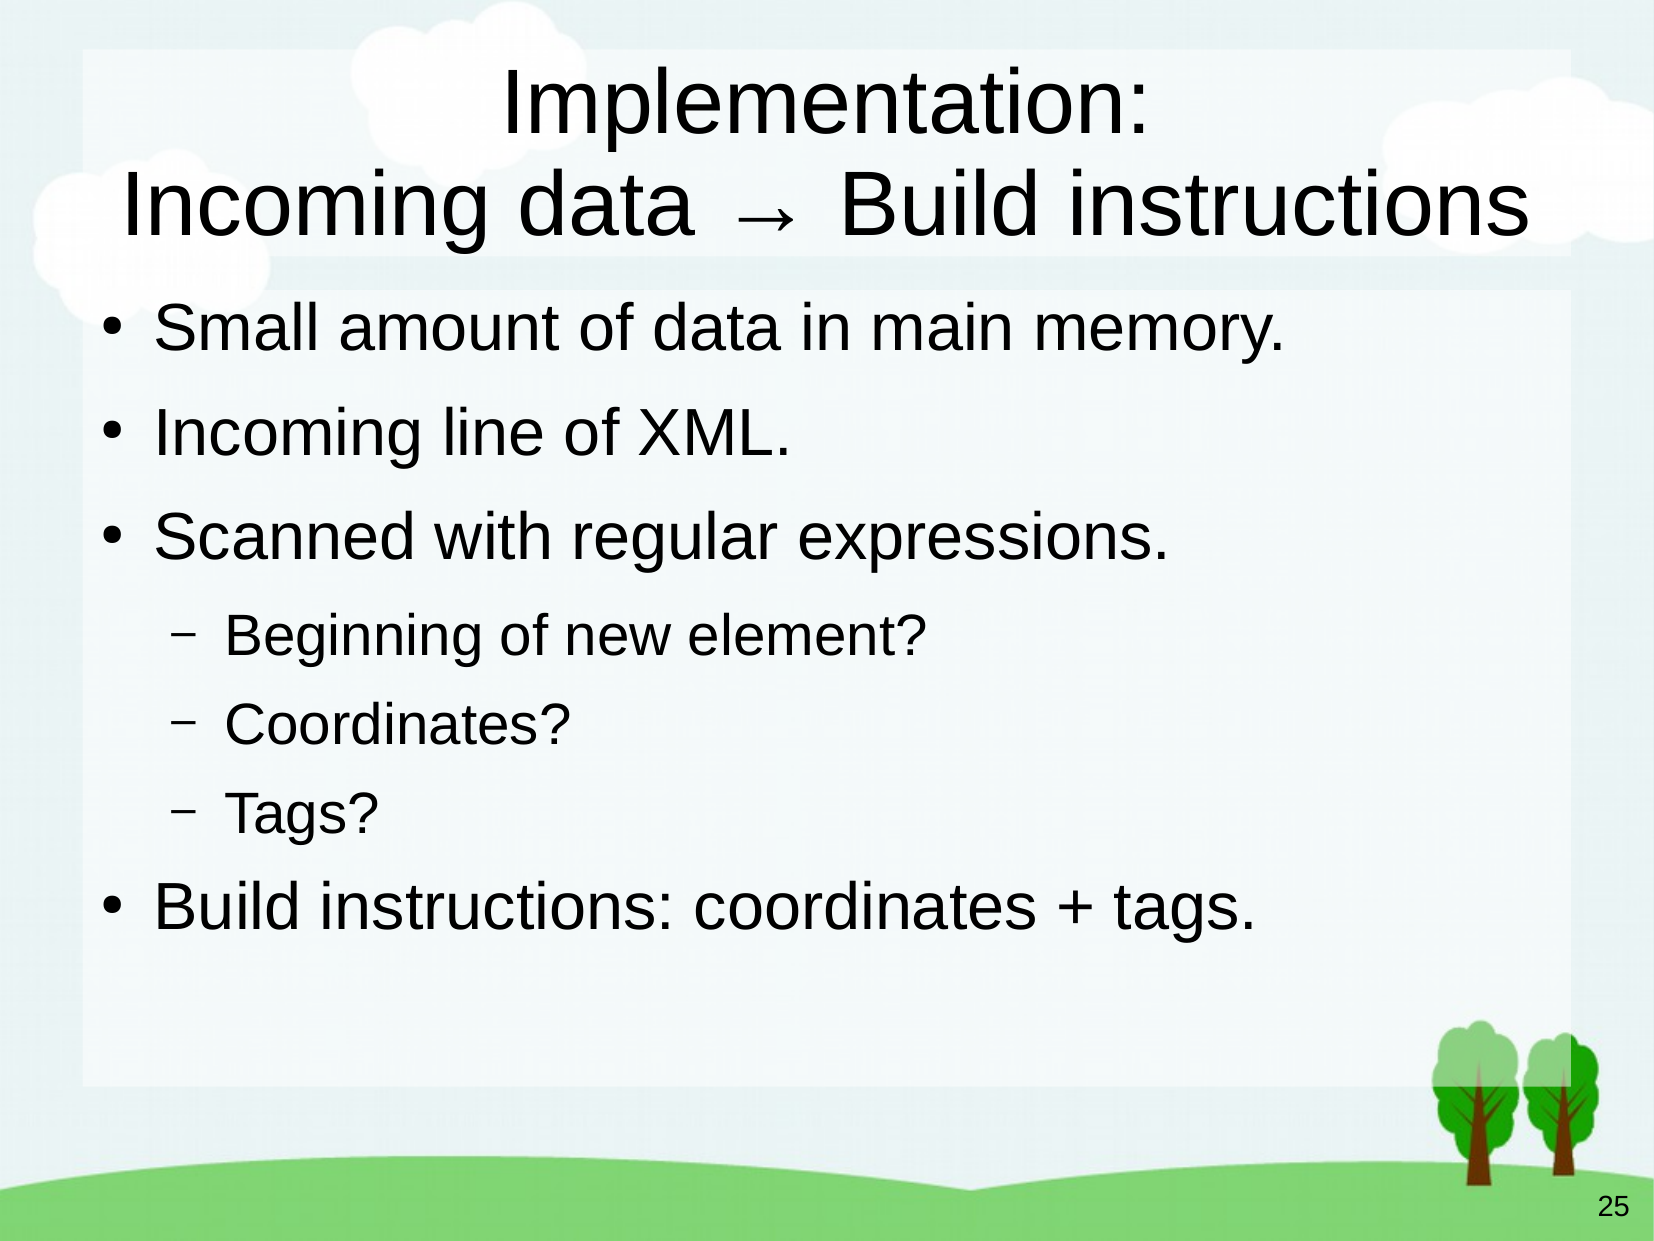

# Implementation: Incoming data → Build instructions
Small amount of data in main memory.
Incoming line of XML.
Scanned with regular expressions.
Beginning of new element?
Coordinates?
Tags?
Build instructions: coordinates + tags.
25